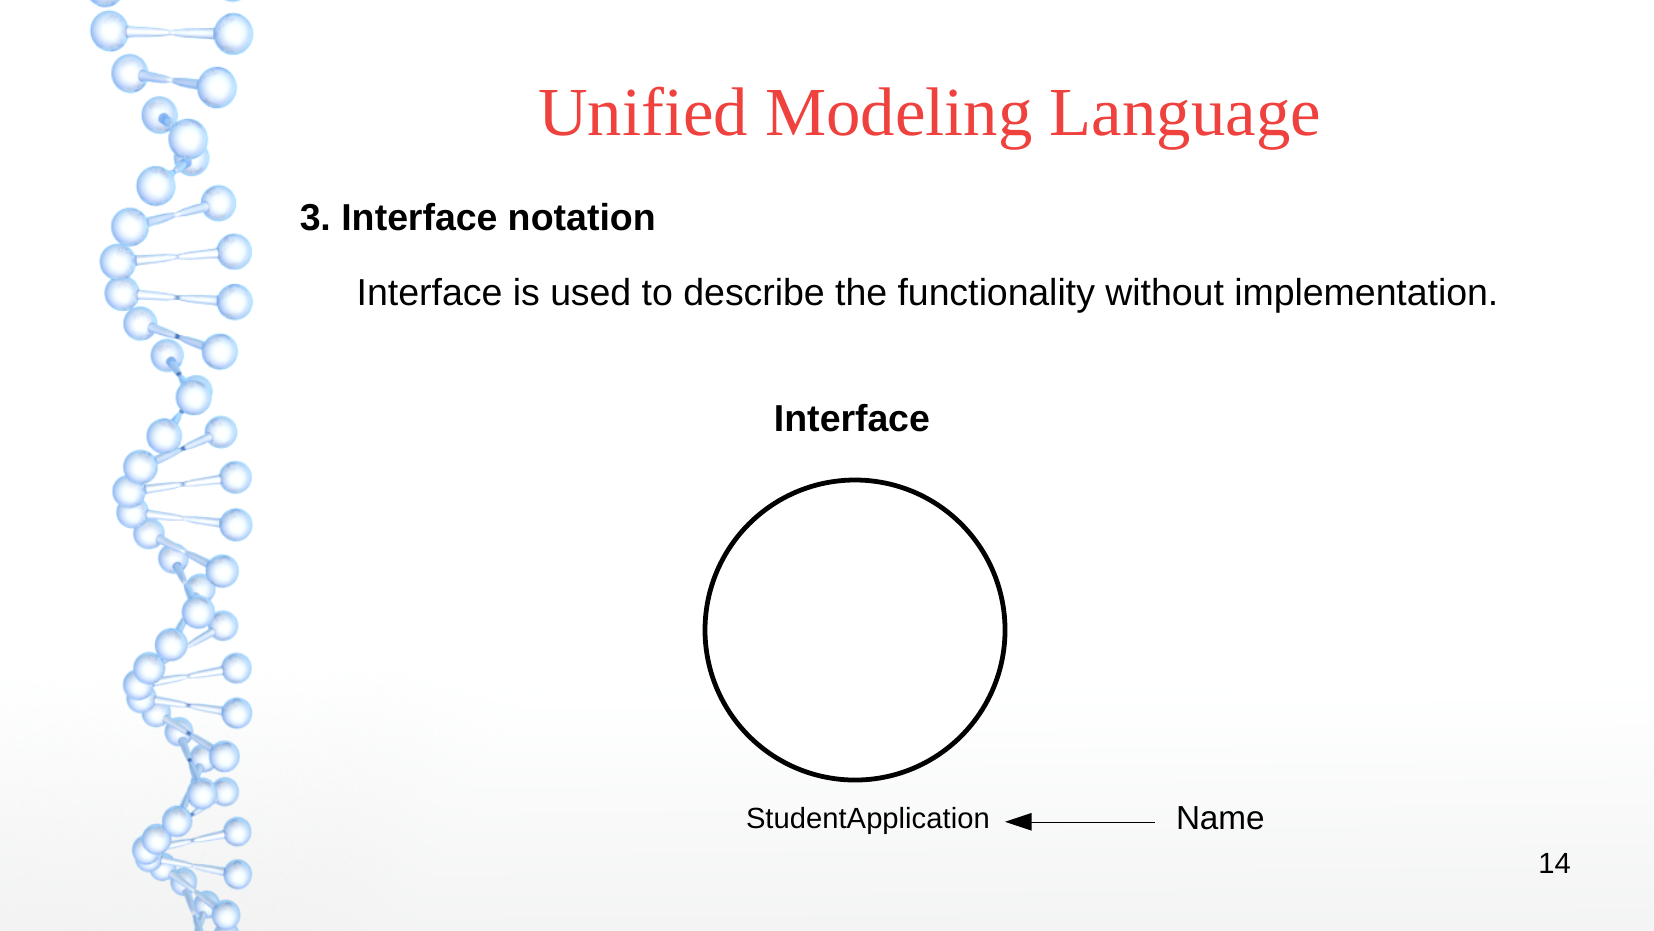

# Unified Modeling Language
3. Interface notation
Interface is used to describe the functionality without implementation.
Interface
Name
StudentApplication
14